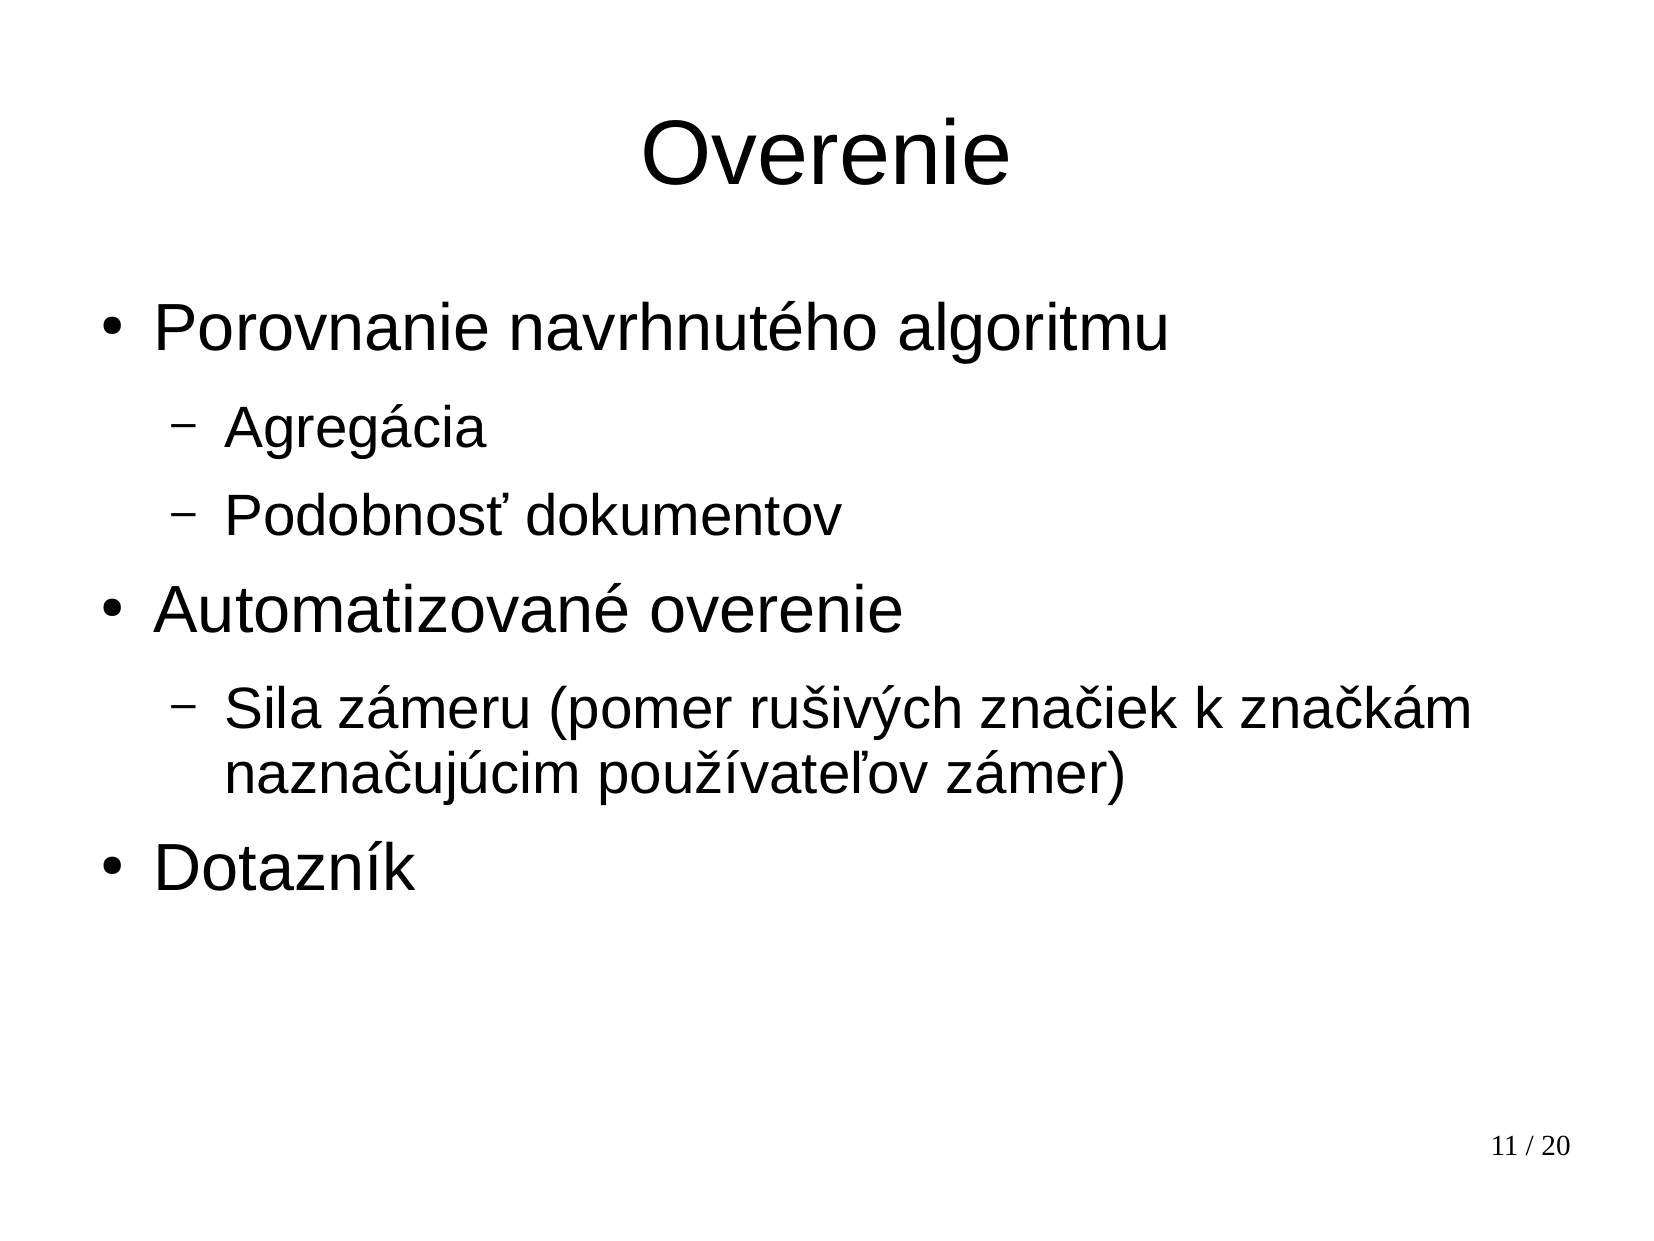

# Overenie
Porovnanie navrhnutého algoritmu
Agregácia
Podobnosť dokumentov
Automatizované overenie
Sila zámeru (pomer rušivých značiek k značkám naznačujúcim používateľov zámer)
Dotazník
11